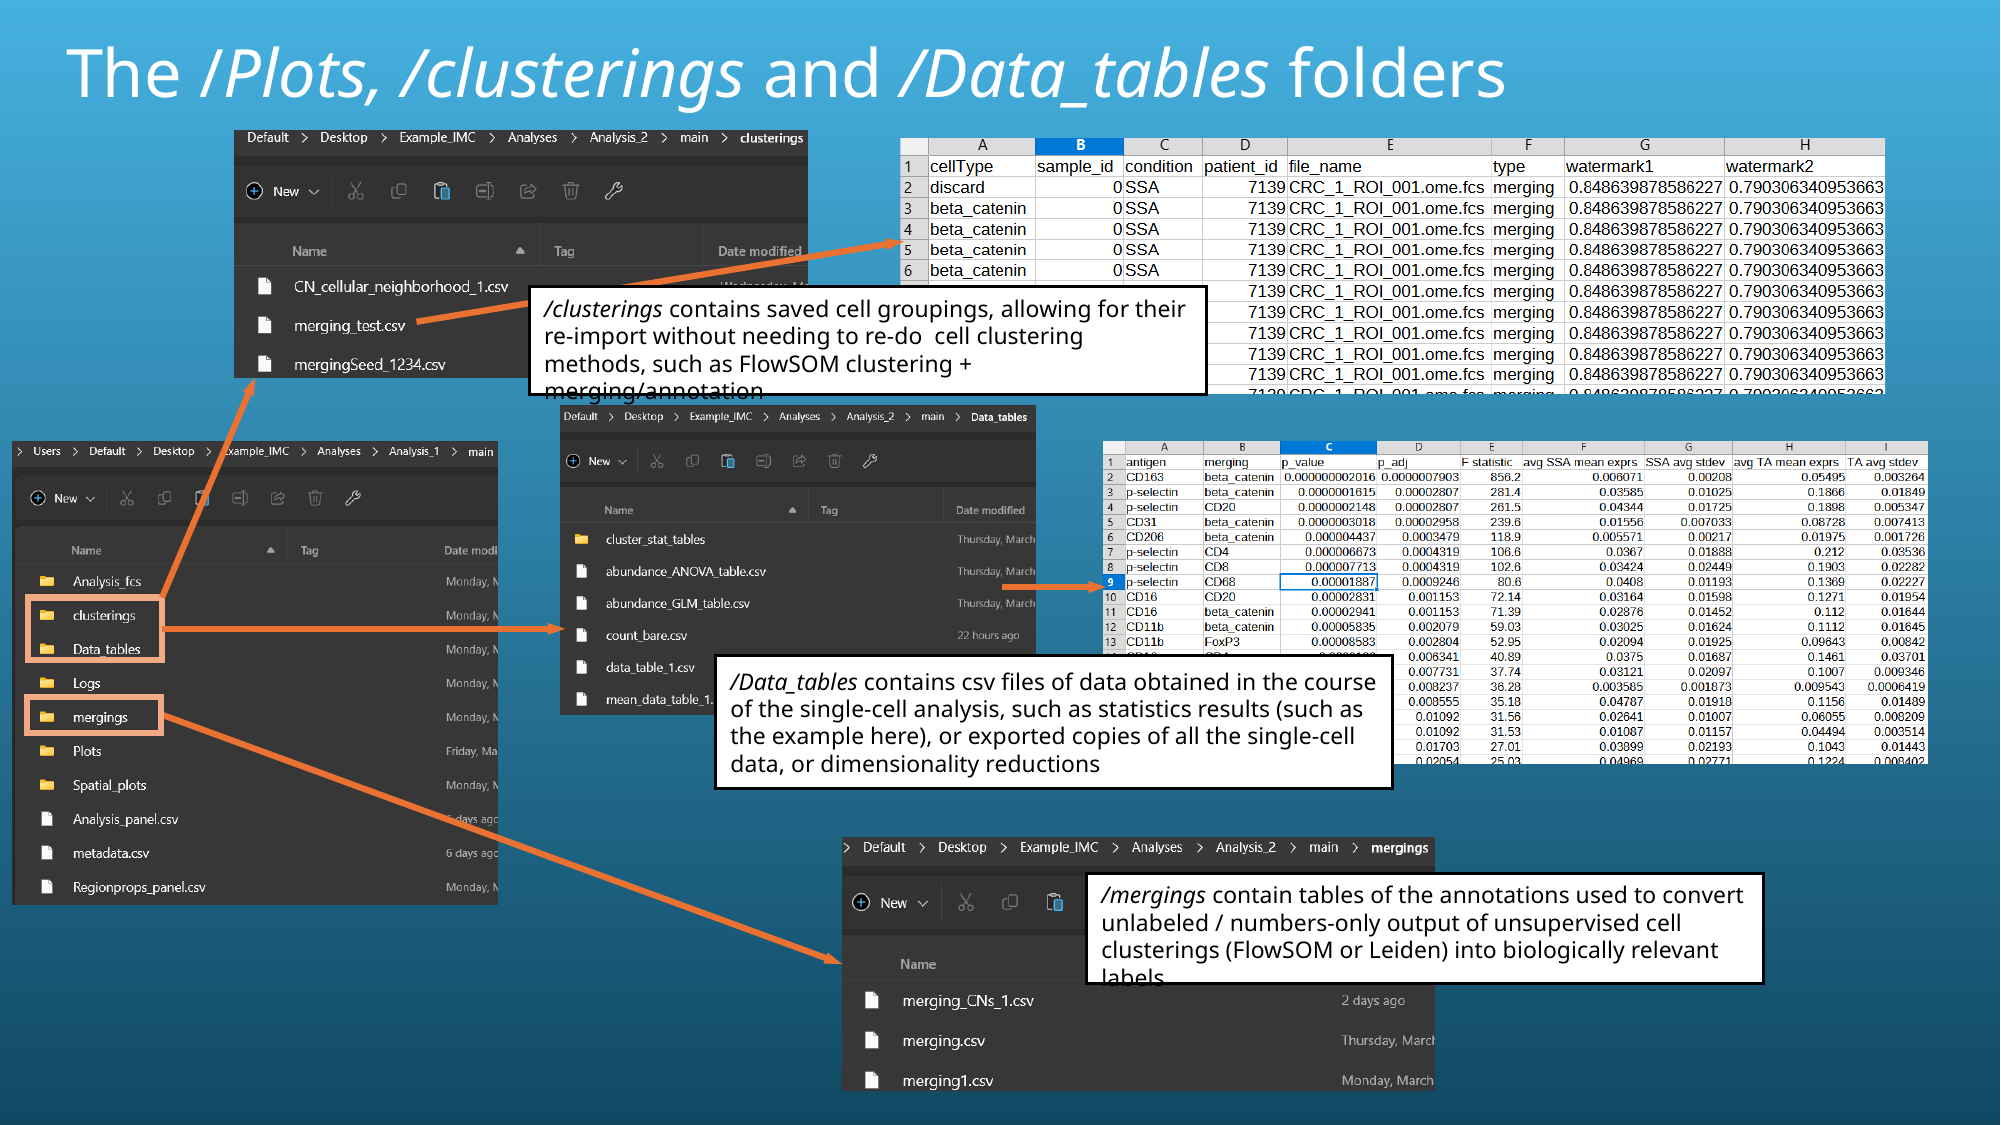

The /Plots, /clusterings and /Data_tables folders
/clusterings contains saved cell groupings, allowing for their re-import without needing to re-do cell clustering methods, such as FlowSOM clustering + merging/annotation
/Data_tables contains csv files of data obtained in the course of the single-cell analysis, such as statistics results (such as the example here), or exported copies of all the single-cell data, or dimensionality reductions
/mergings contain tables of the annotations used to convert unlabeled / numbers-only output of unsupervised cell clusterings (FlowSOM or Leiden) into biologically relevant labels